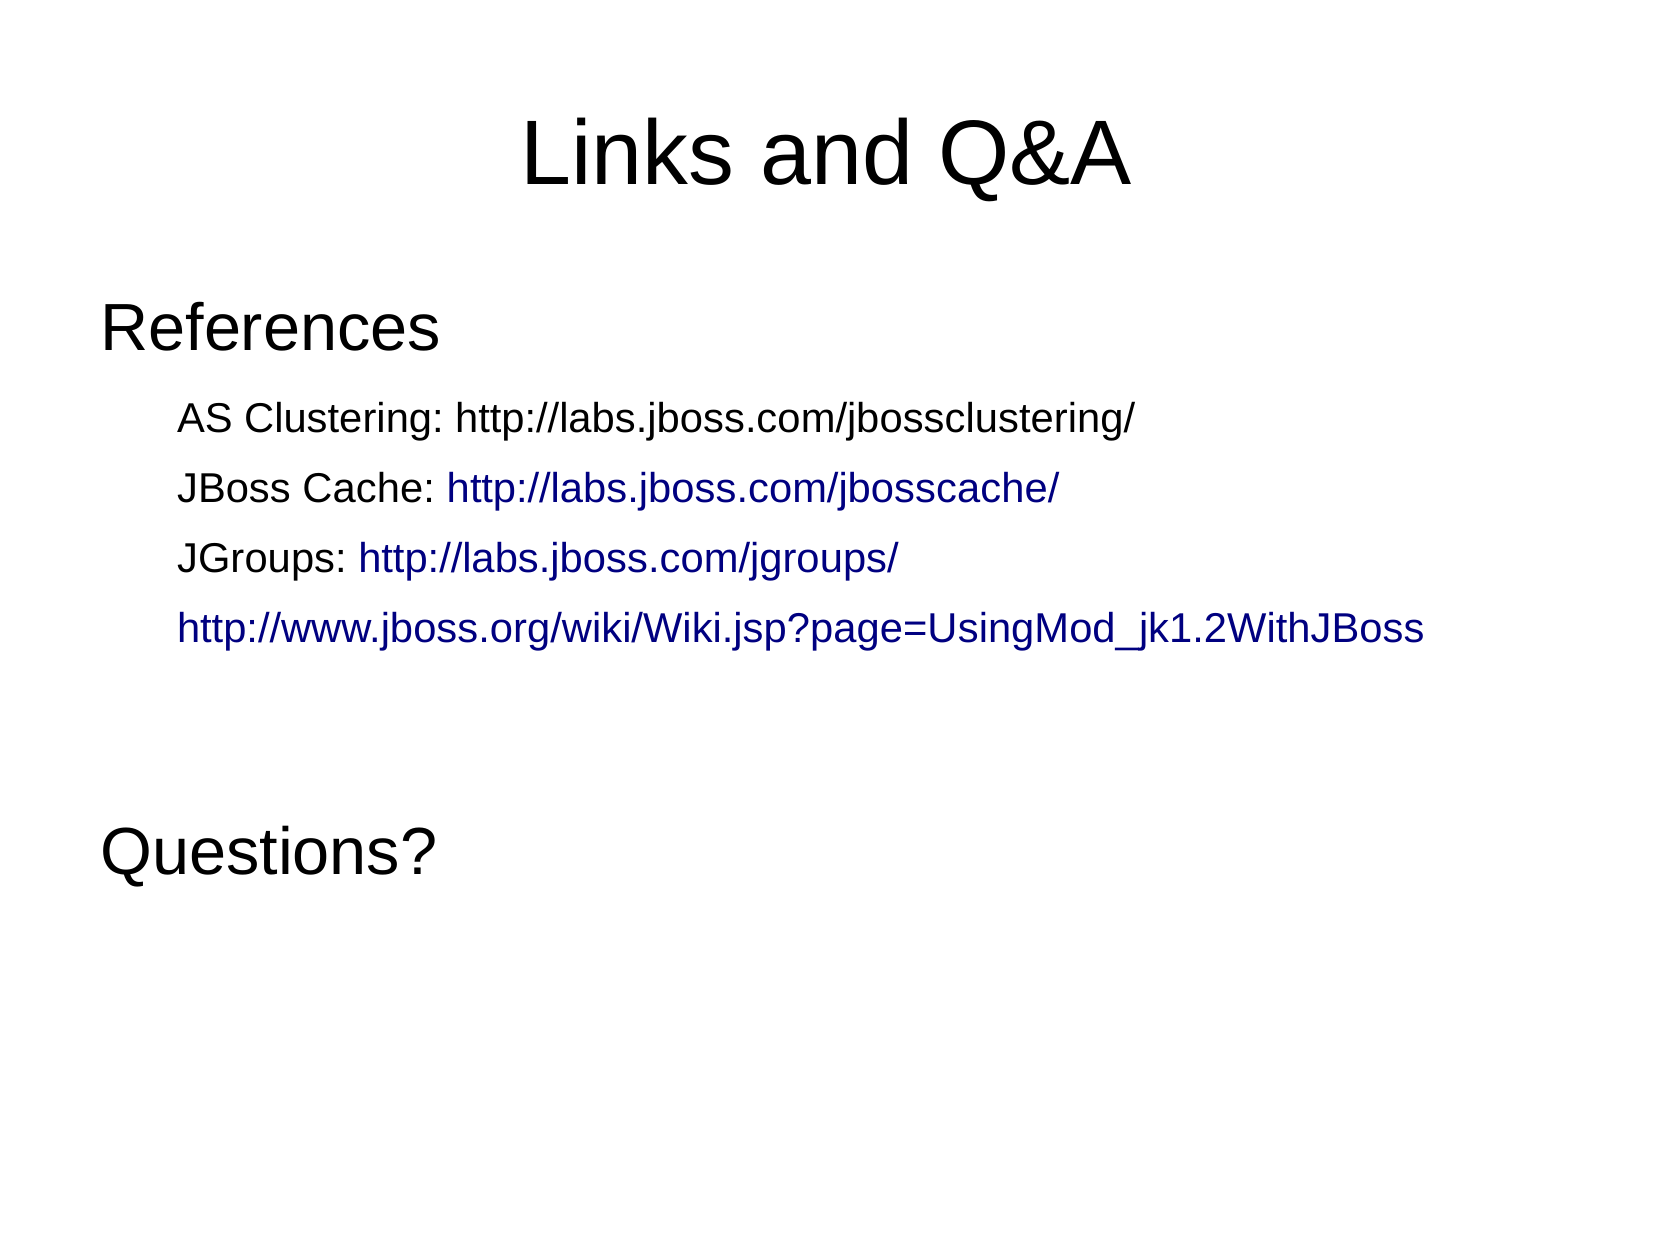

# Links and Q&A
References
AS Clustering: http://labs.jboss.com/jbossclustering/
JBoss Cache: http://labs.jboss.com/jbosscache/
JGroups: http://labs.jboss.com/jgroups/
http://www.jboss.org/wiki/Wiki.jsp?page=UsingMod_jk1.2WithJBoss
Questions?